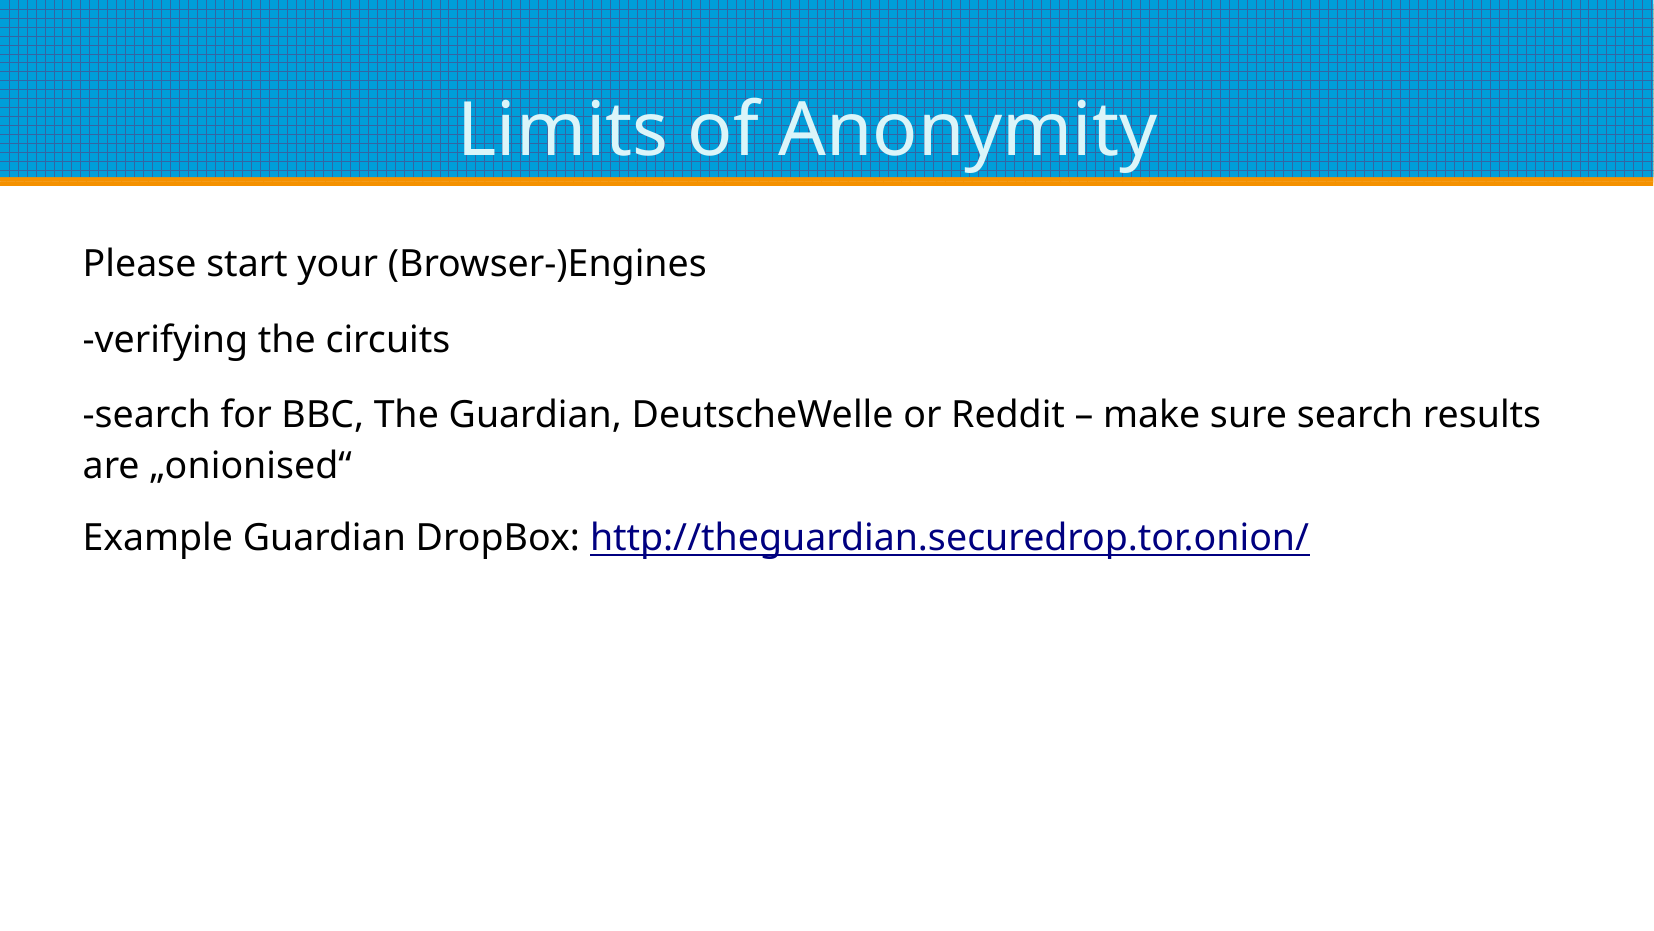

# Limits of Anonymity
Please start your (Browser-)Engines
-verifying the circuits
-search for BBC, The Guardian, DeutscheWelle or Reddit – make sure search results are „onionised“
Example Guardian DropBox: http://theguardian.securedrop.tor.onion/